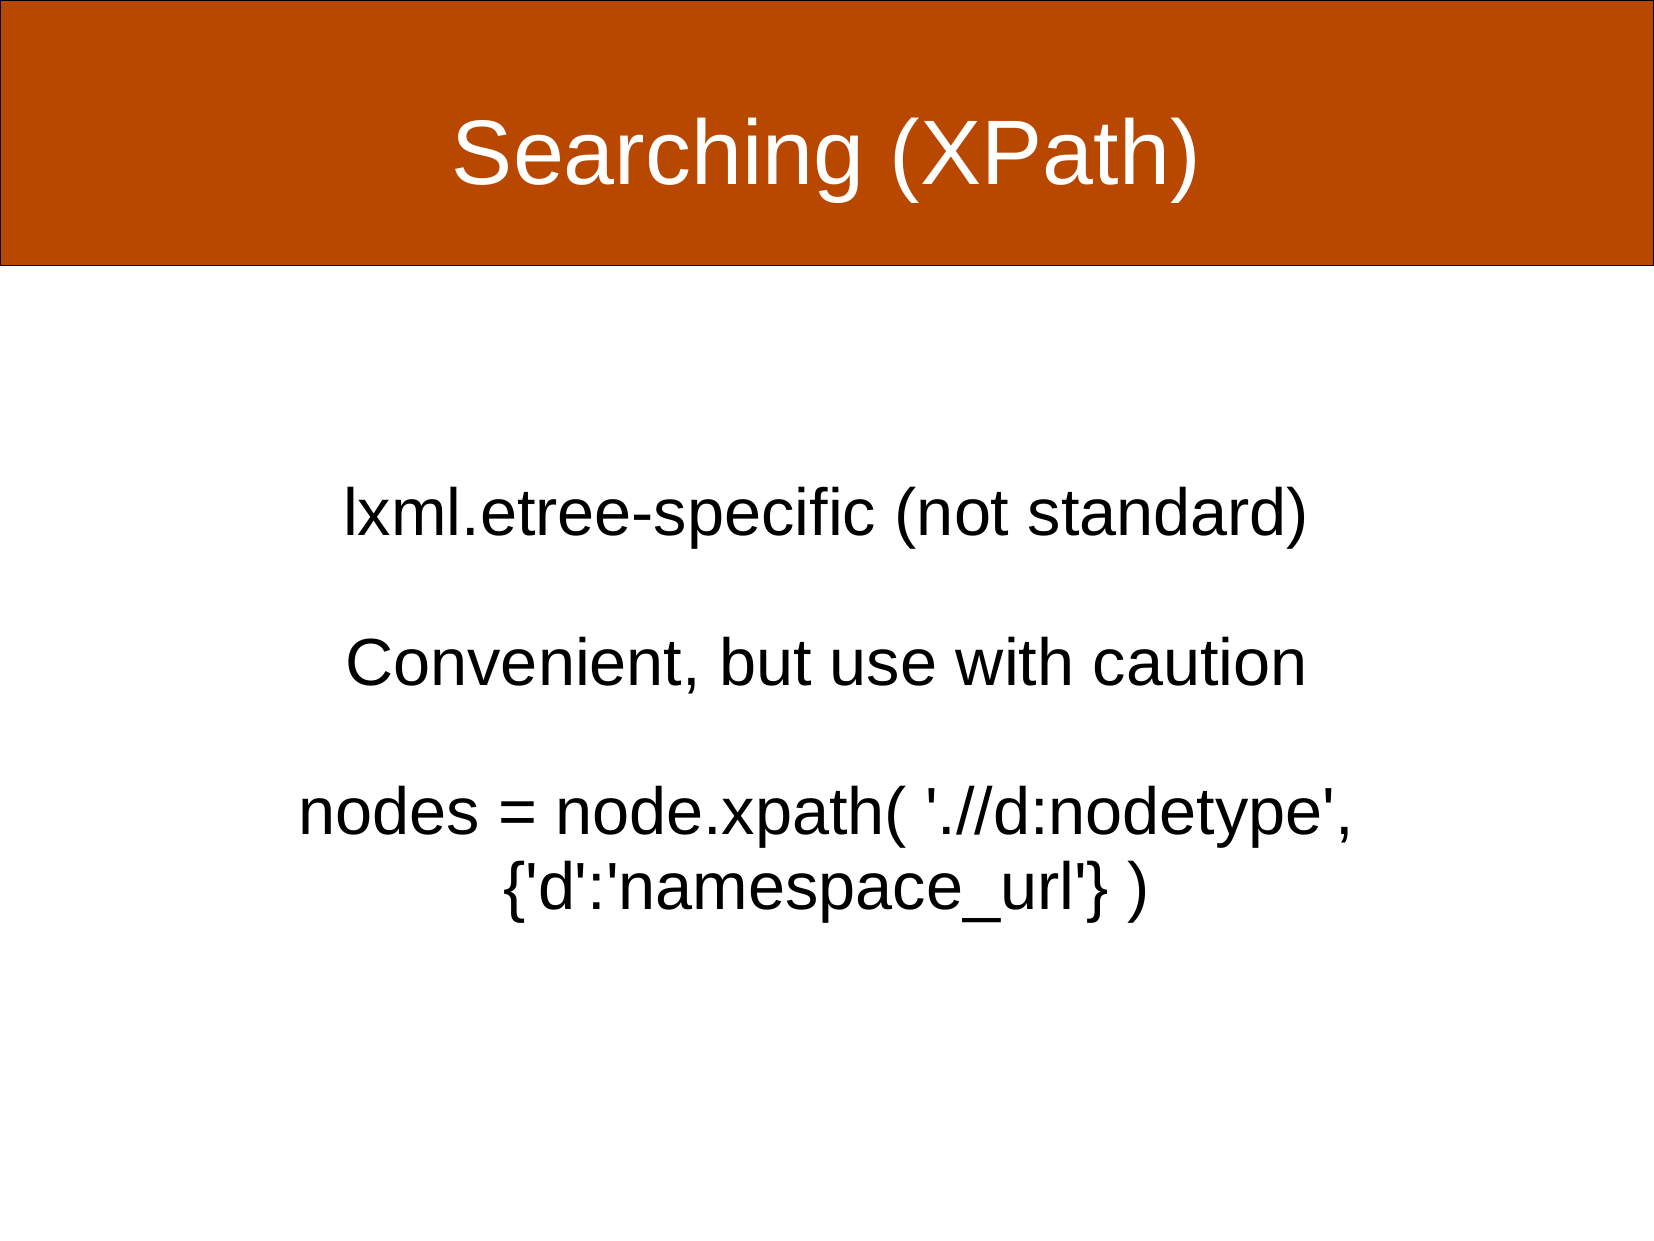

# Searching (XPath)
lxml.etree-specific (not standard)
Convenient, but use with caution
nodes = node.xpath( './/d:nodetype', {'d':'namespace_url'} )